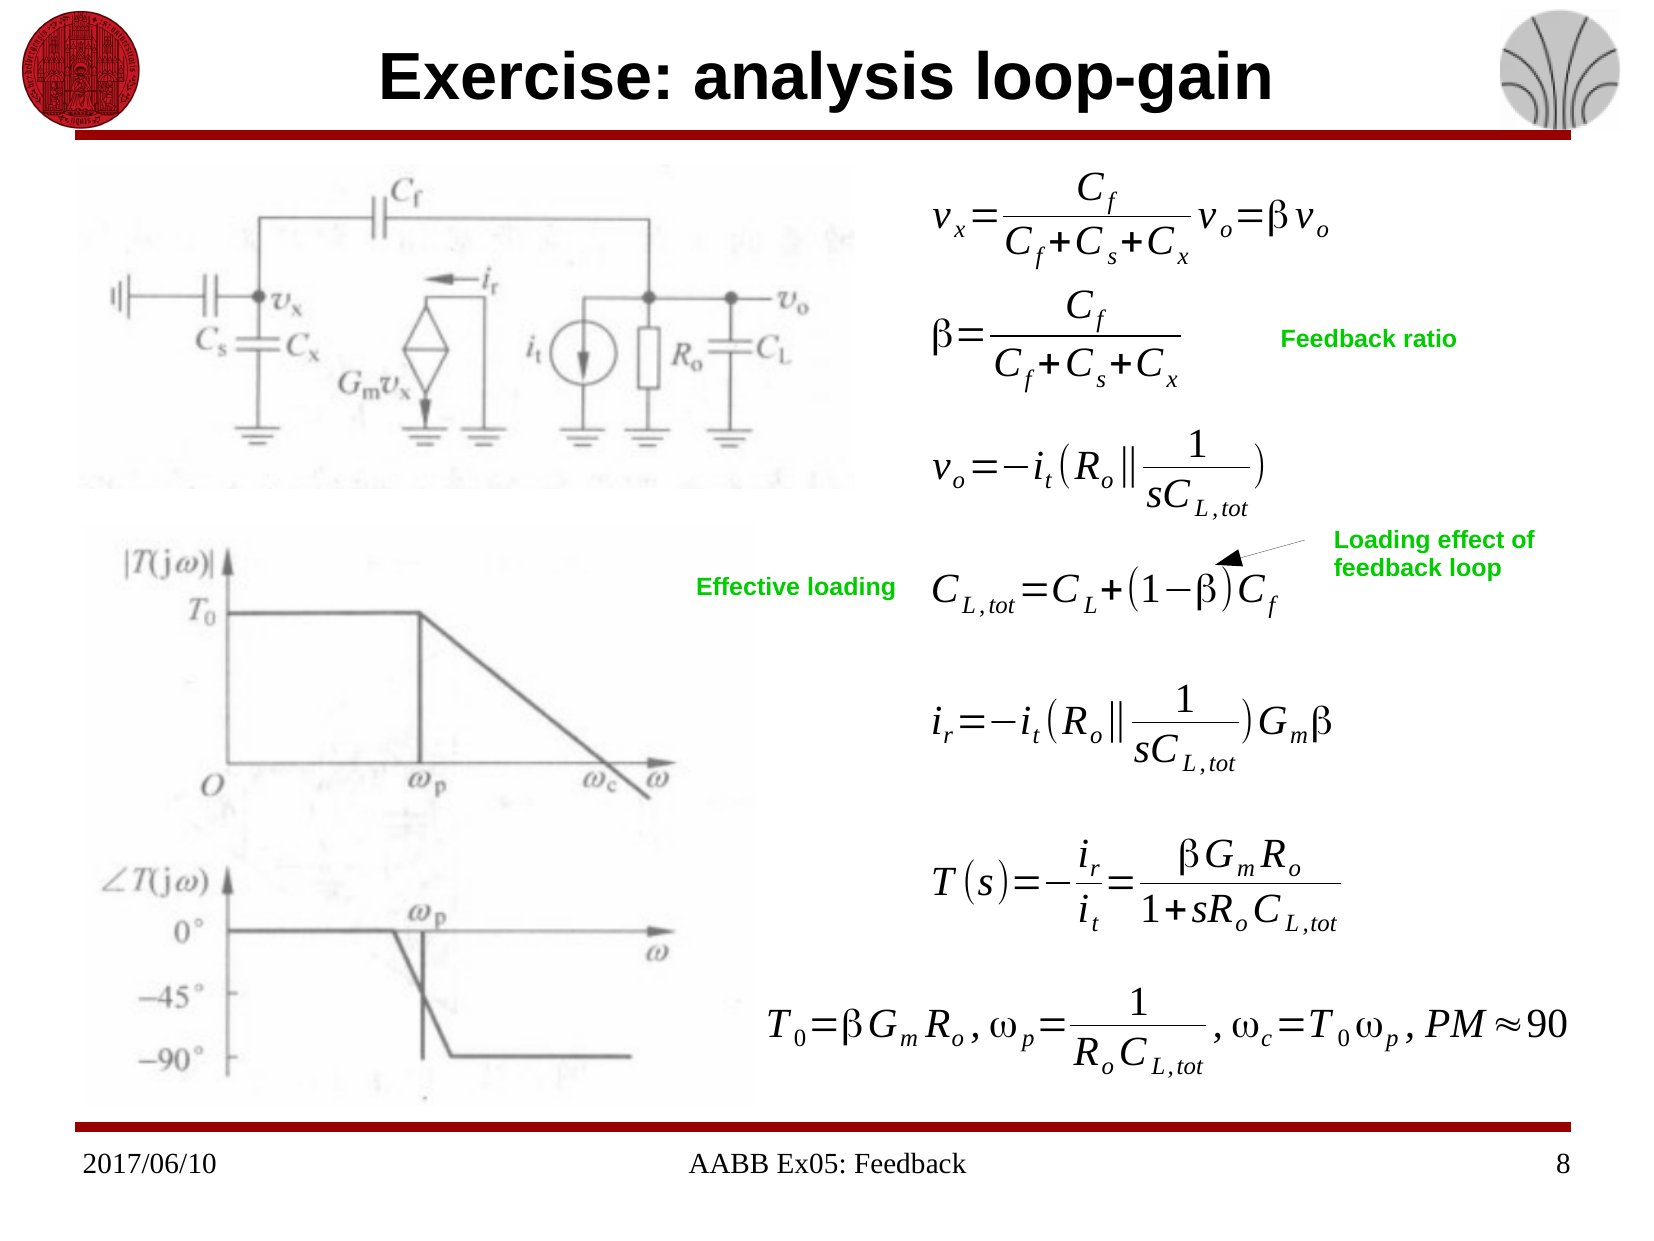

# Exercise: analysis loop-gain
Feedback ratio
Loading effect of feedback loop
Effective loading
2017/06/10
AABB Ex05: Feedback
8